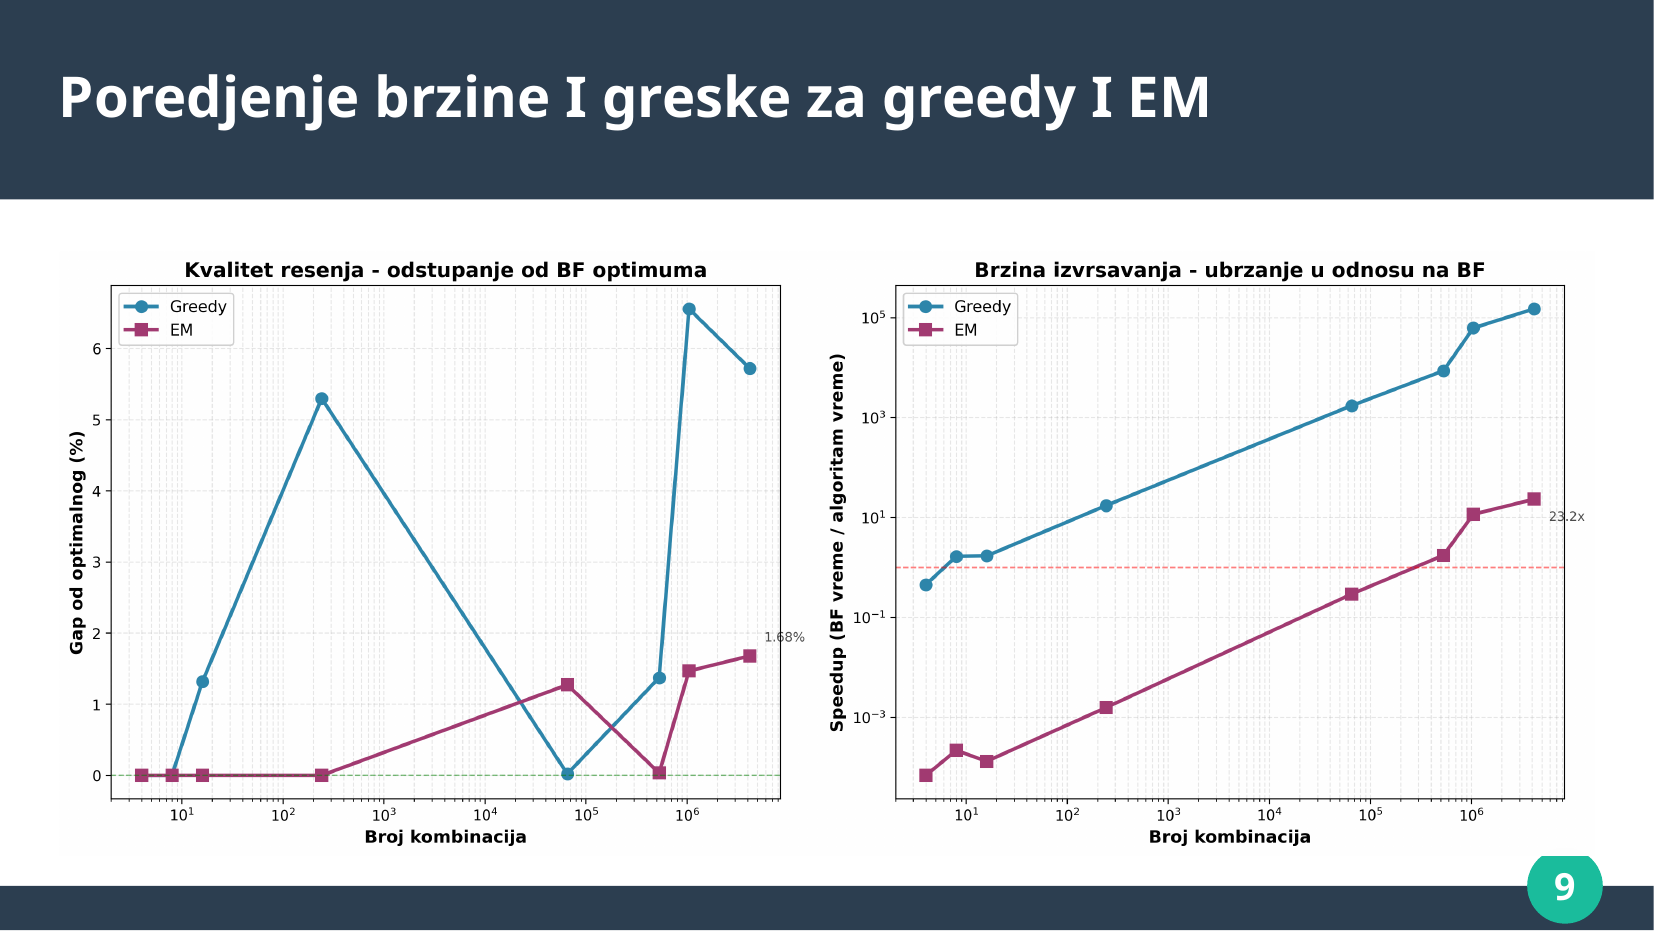

# Poredjenje brzine I greske za greedy I EM